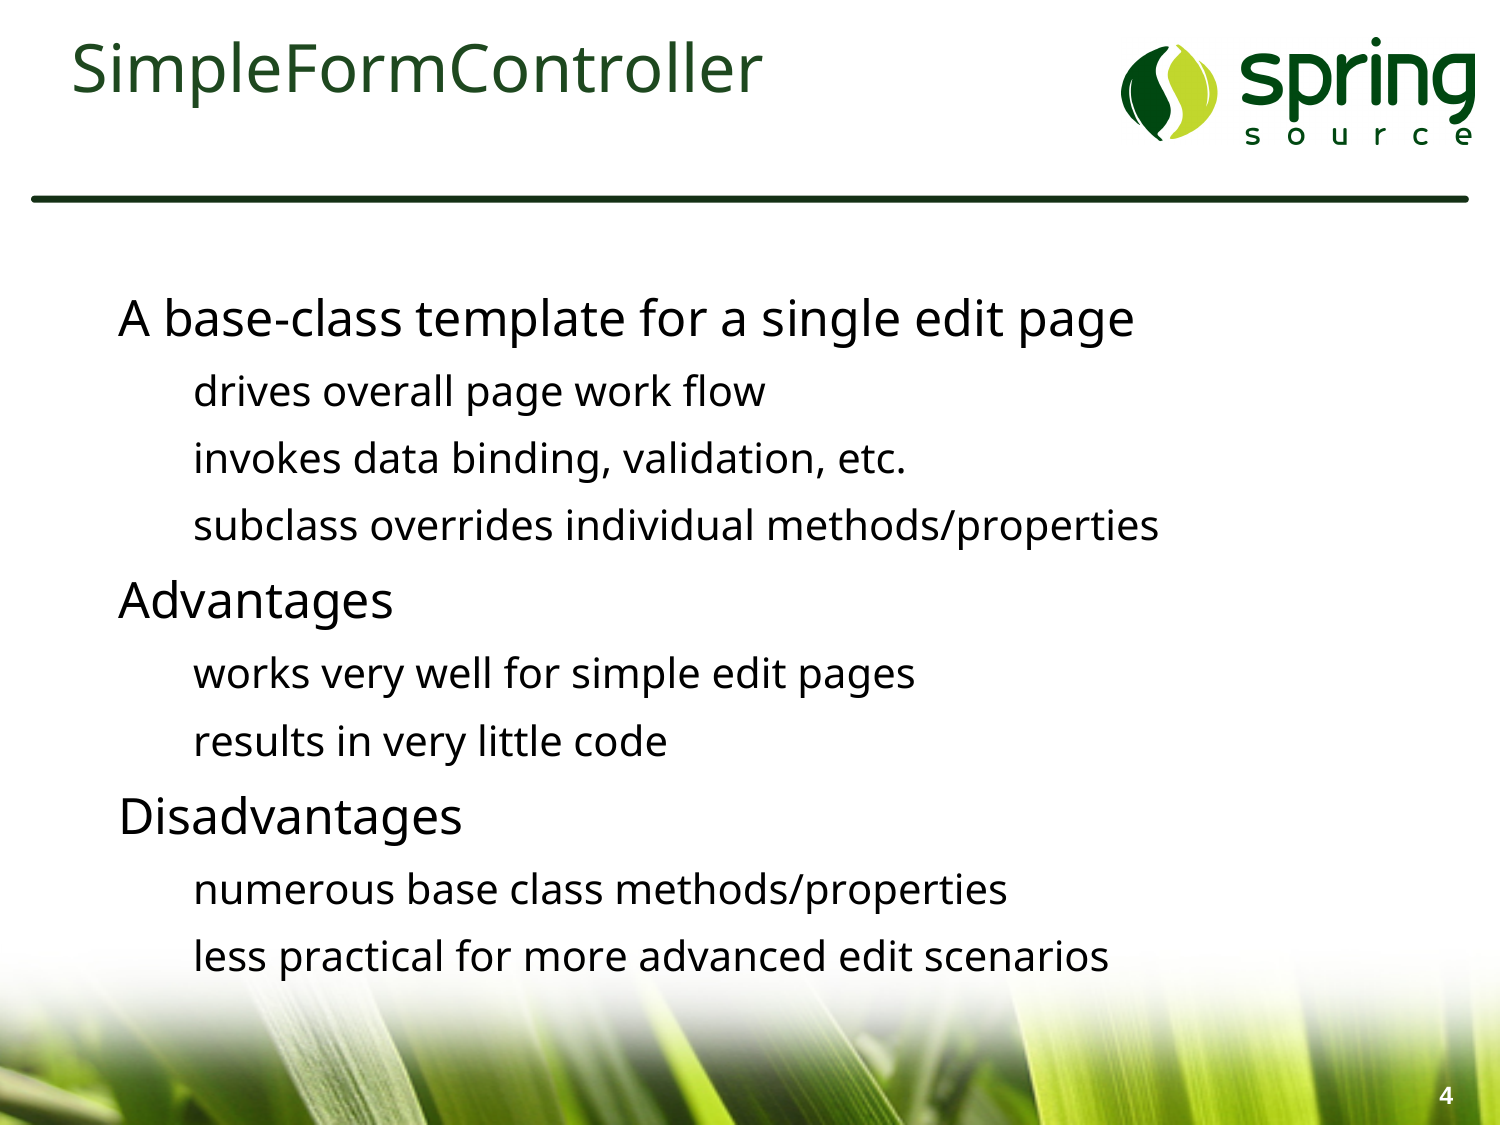

# SimpleFormController
A base-class template for a single edit page
drives overall page work flow
invokes data binding, validation, etc.
subclass overrides individual methods/properties
Advantages
works very well for simple edit pages
results in very little code
Disadvantages
numerous base class methods/properties
less practical for more advanced edit scenarios